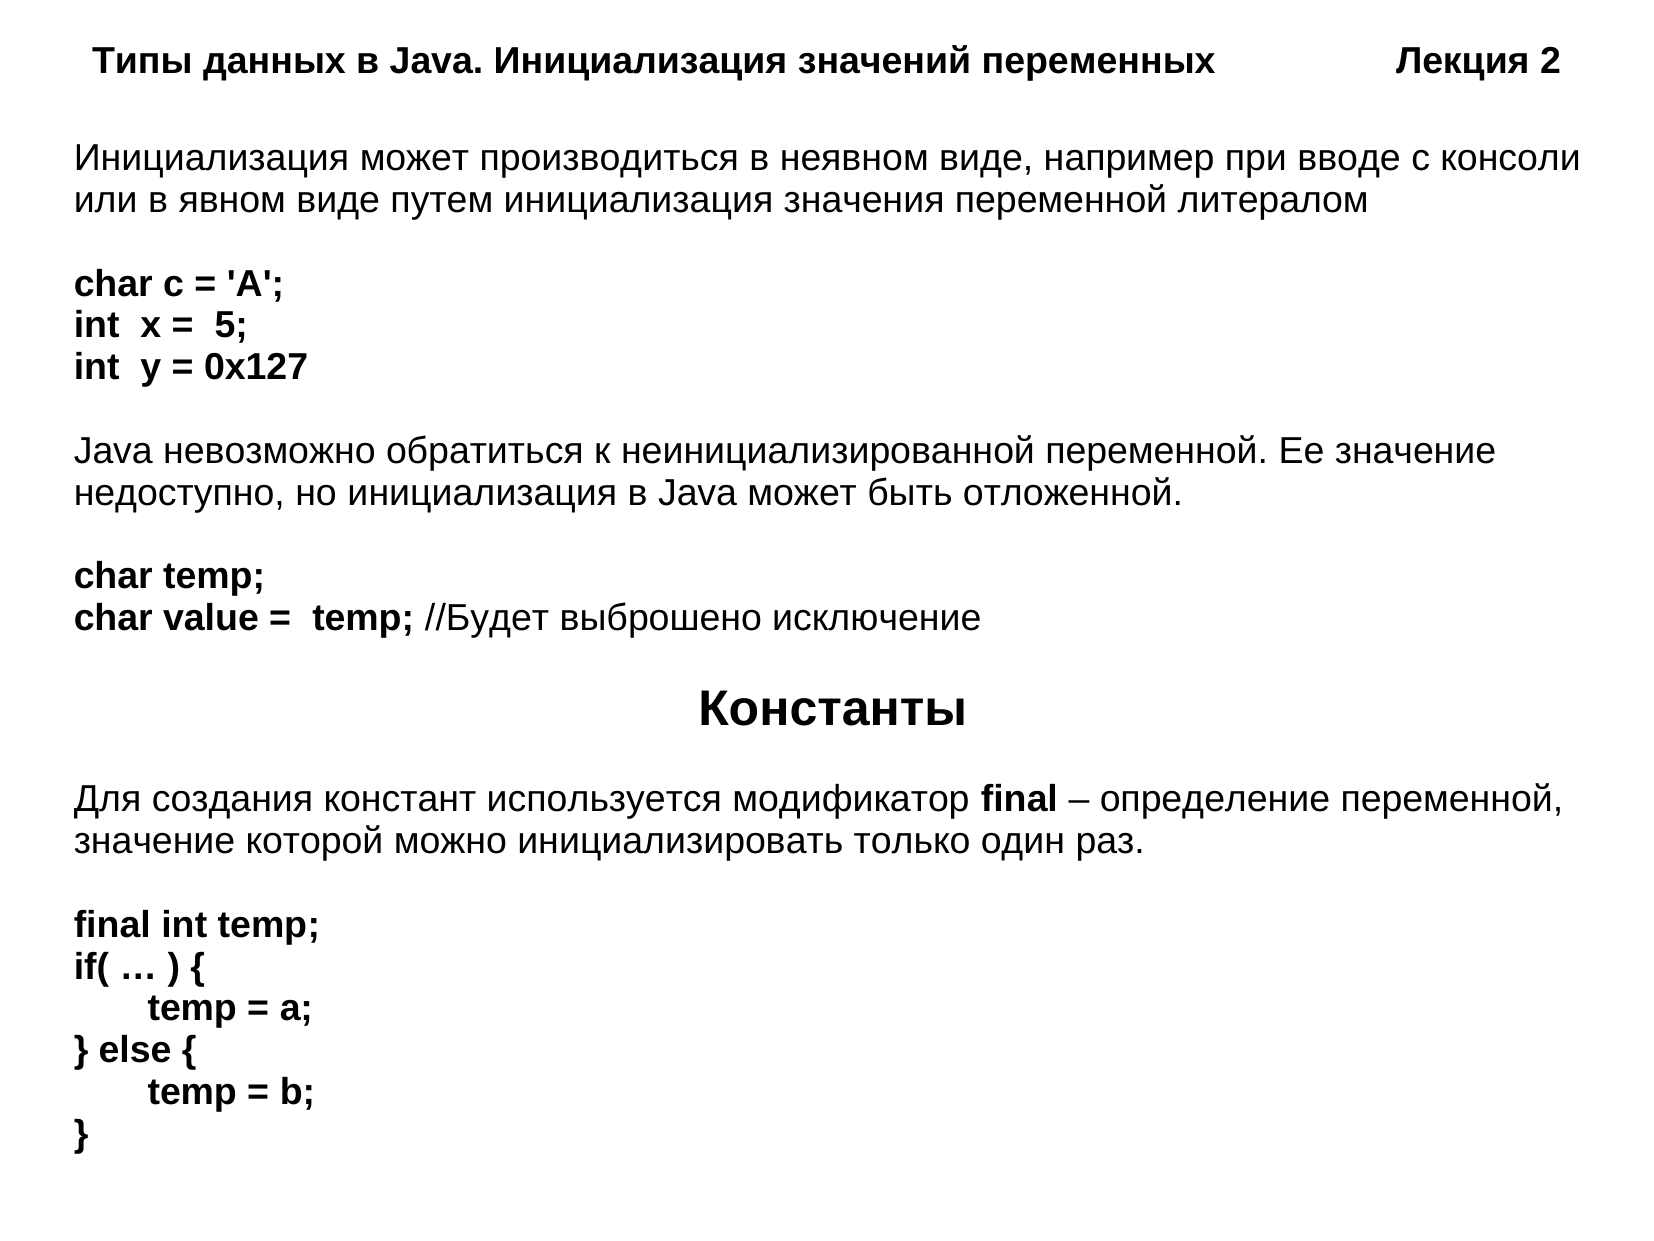

Типы данных в Java. Инициализация значений переменных		Лекция 2
Инициализация может производиться в неявном виде, например при вводе с консоли или в явном виде путем инициализация значения переменной литералом
char с = 'A';
int x = 5;
int y = 0x127
Java невозможно обратиться к неинициализированной переменной. Ее значение недоступно, но инициализация в Java может быть отложенной.
char temp;
char value = temp; //Будет выброшено исключение
Константы
Для создания констант используется модификатор final – определение переменной, значение которой можно инициализировать только один раз.
final int temp;
if( … ) {
	temp = a;
} else {
	temp = b;
}